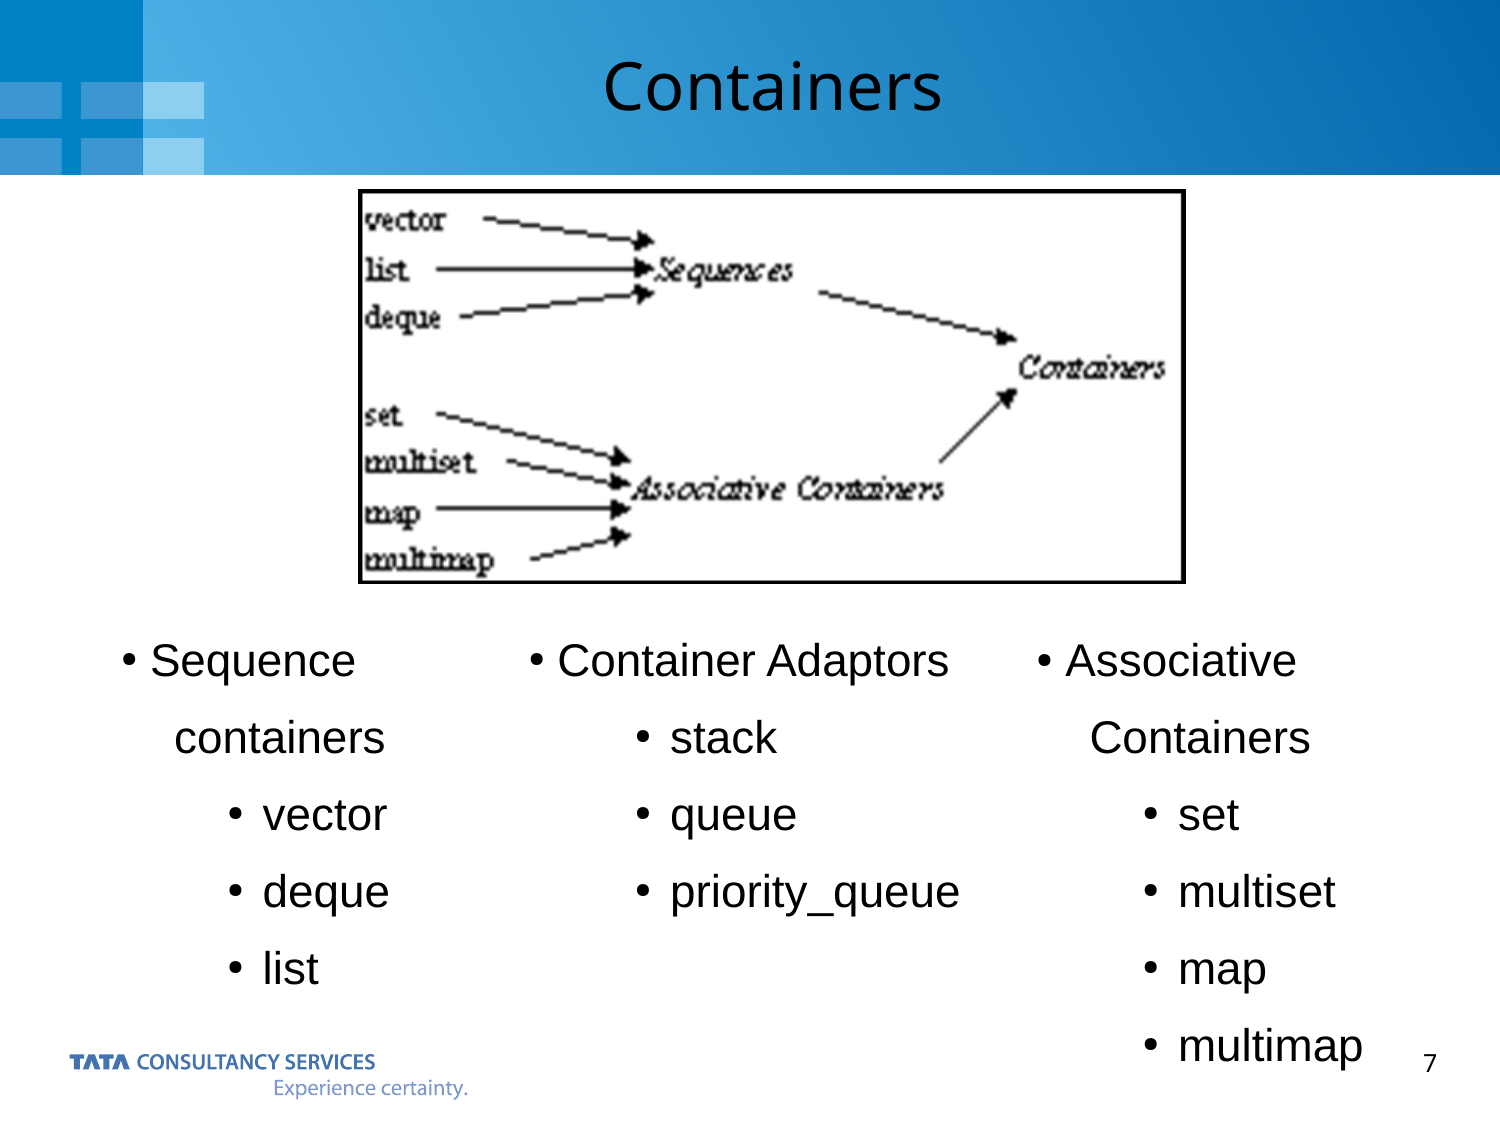

Containers
 Sequence containers
vector
deque
list
 Container Adaptors
stack
queue
priority_queue
 Associative Containers
set
multiset
map
multimap